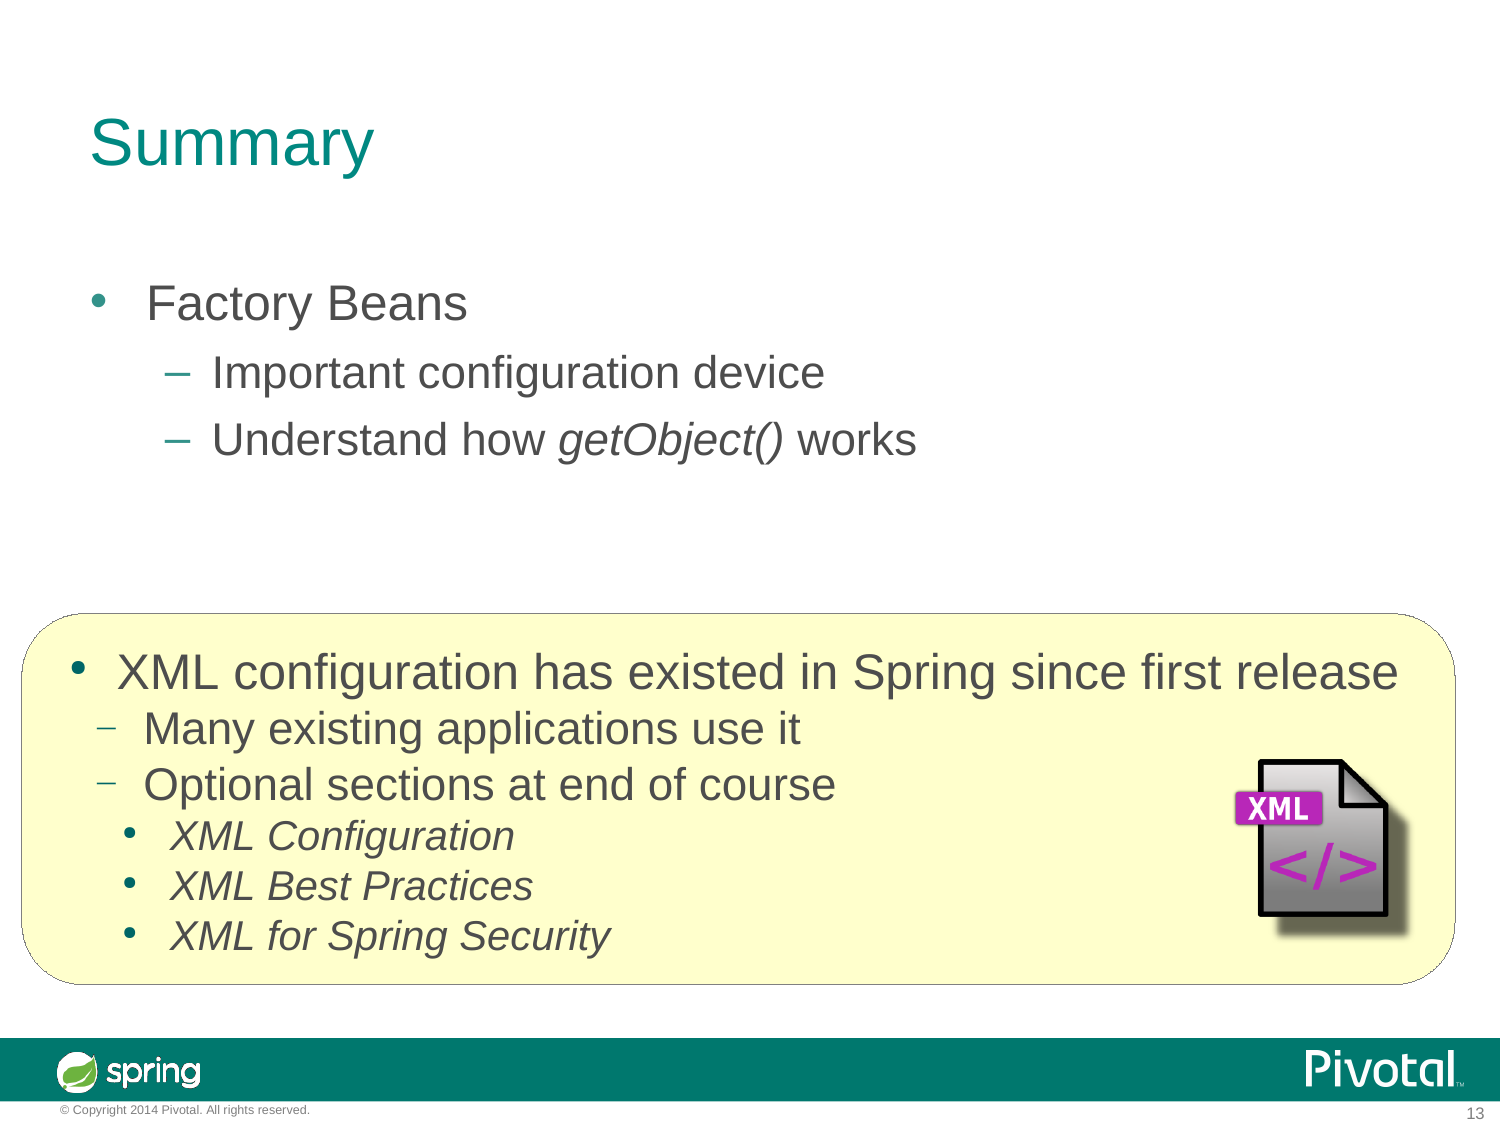

# Summary
Factory Beans
Important configuration device
Understand how getObject() works
XML configuration has existed in Spring since first release
Many existing applications use it
Optional sections at end of course
XML Configuration
XML Best Practices
XML for Spring Security